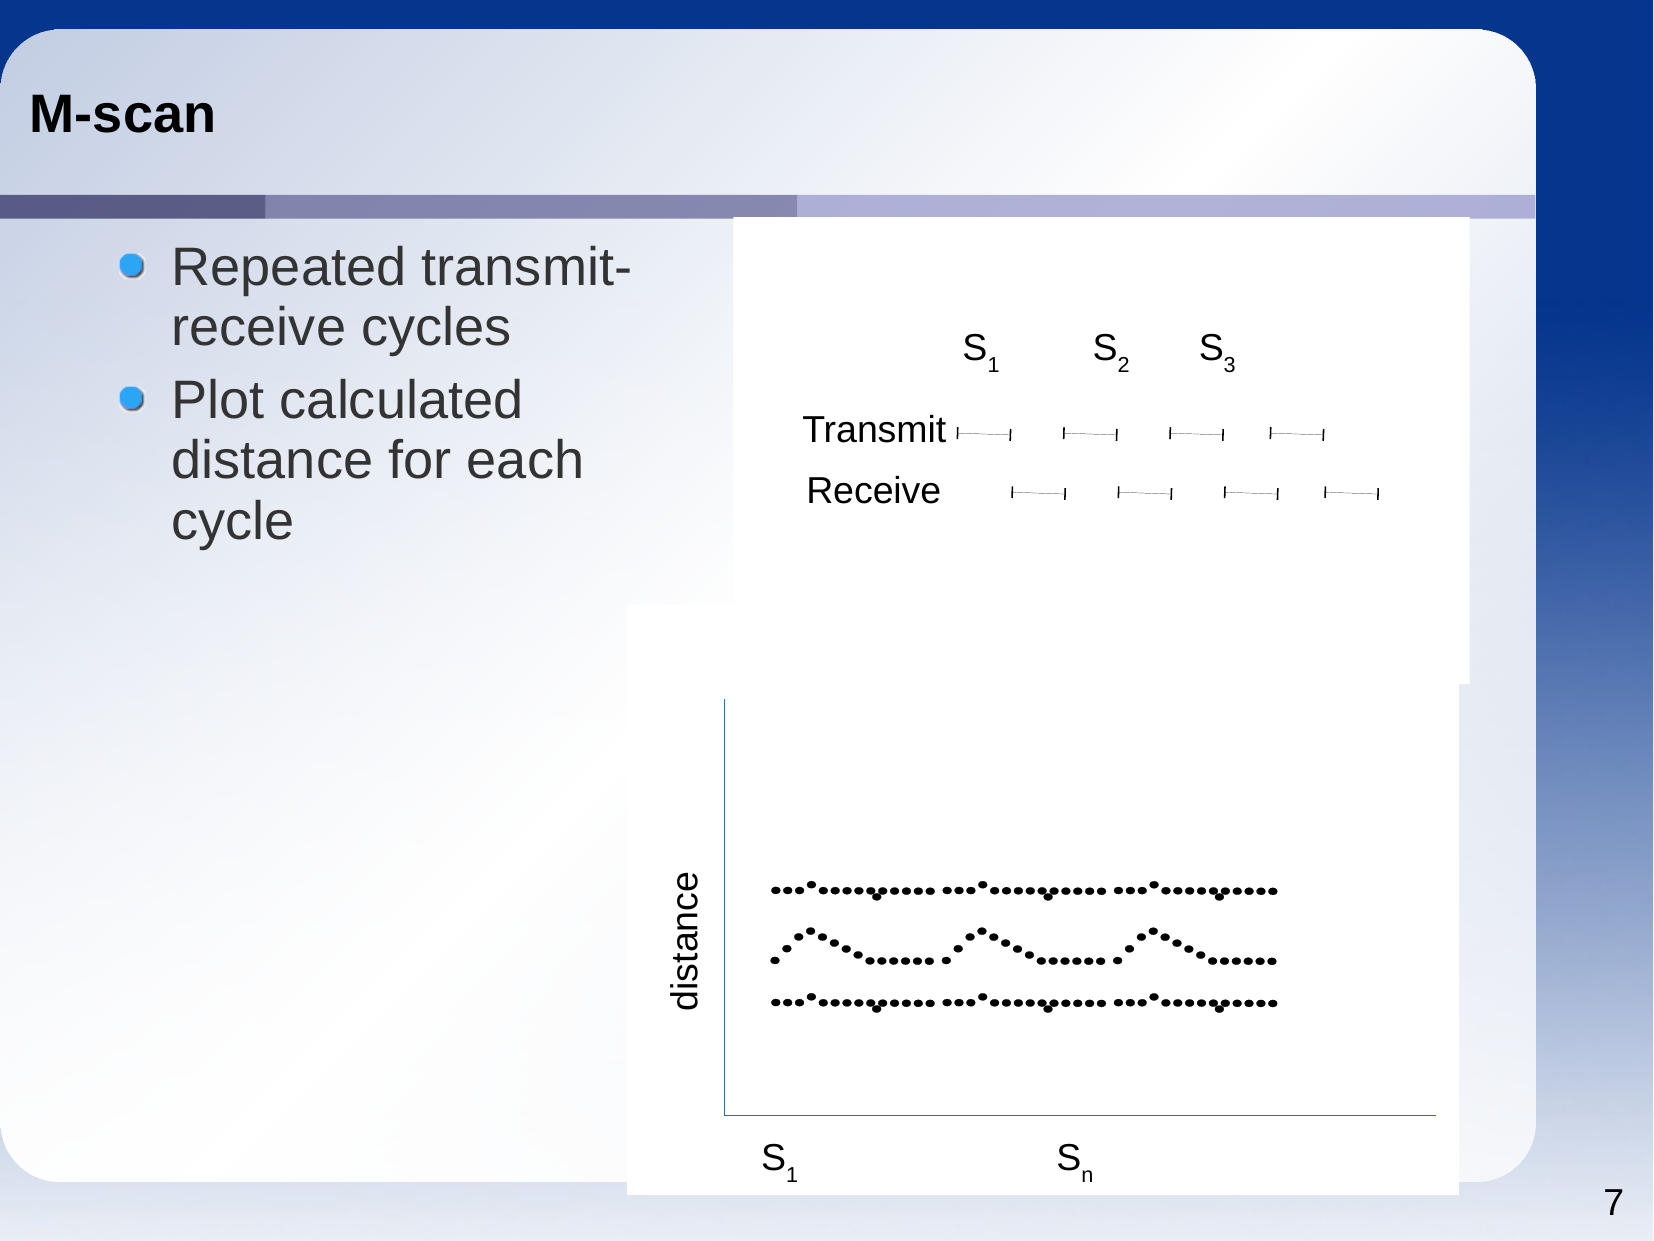

# M-scan
Repeated transmit-receive cycles
Plot calculated distance for each cycle
7